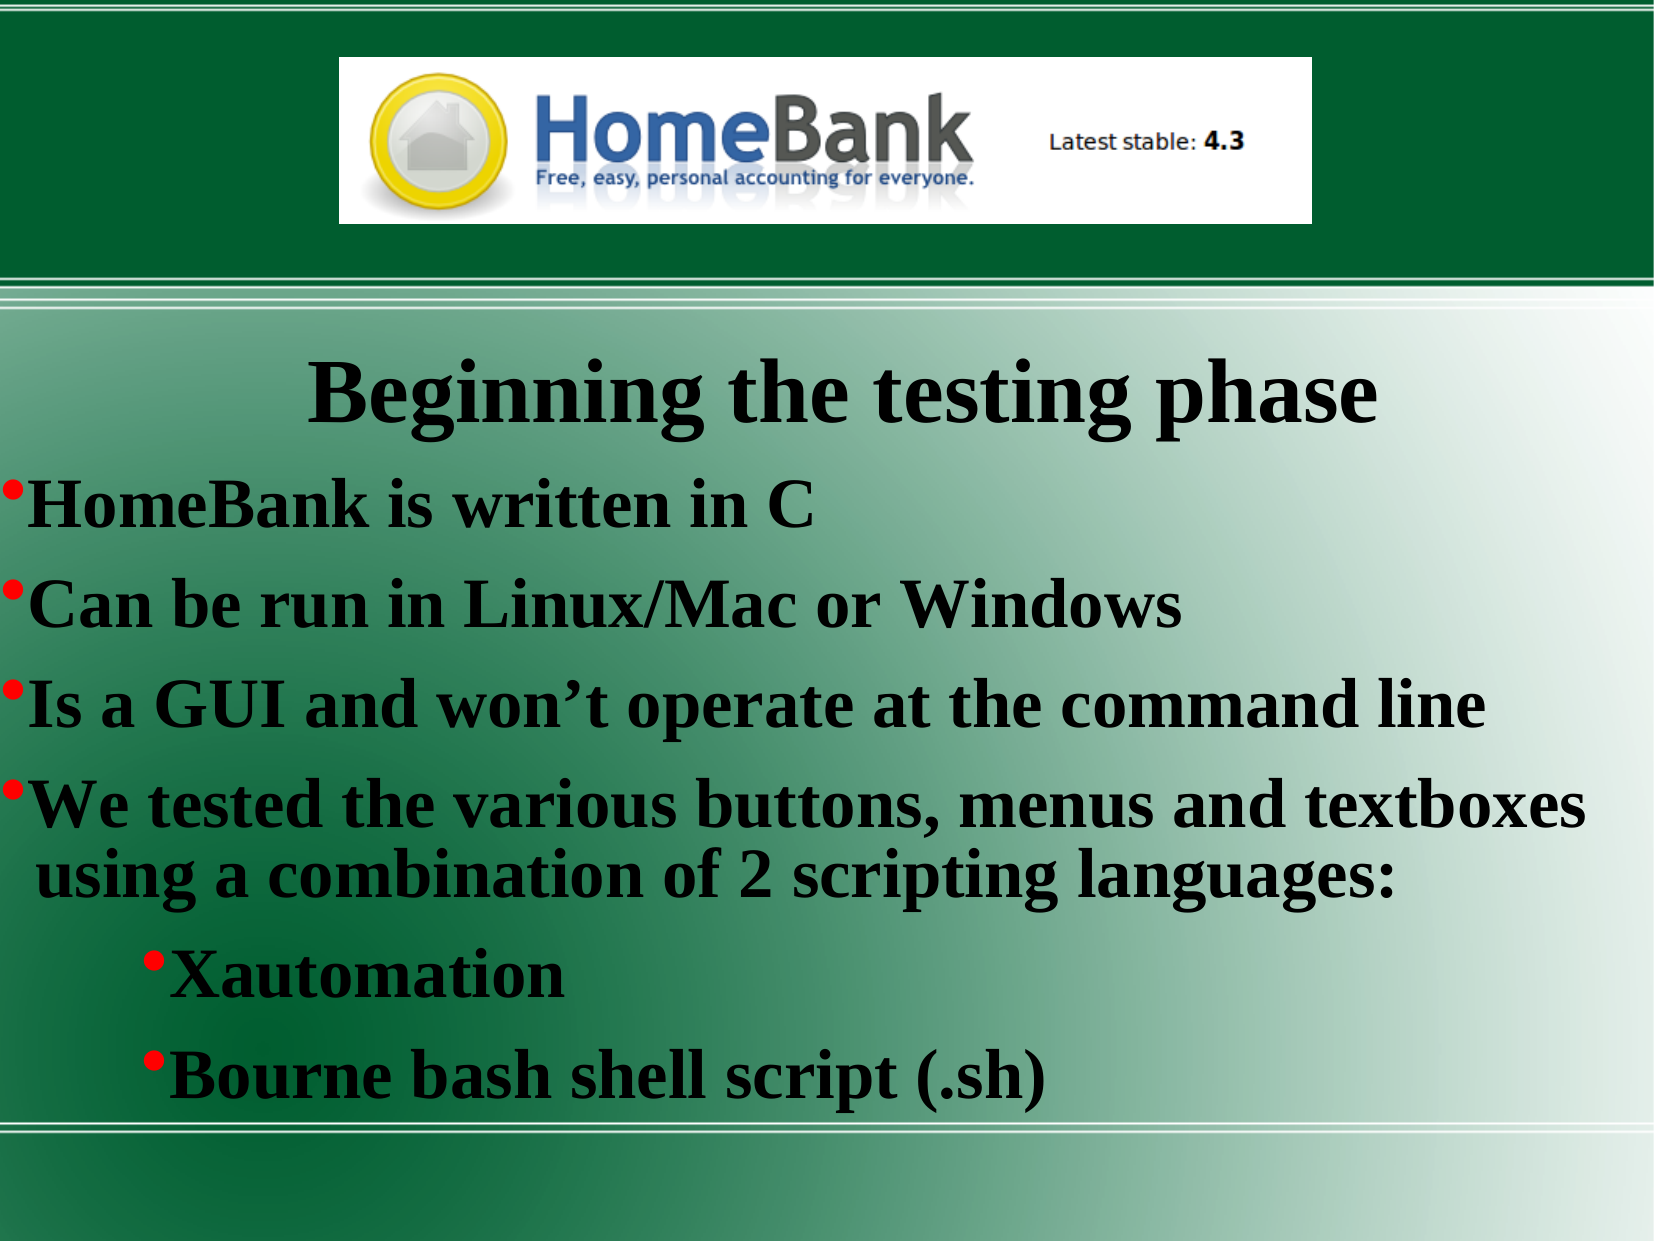

Beginning the testing phase
HomeBank is written in C
Can be run in Linux/Mac or Windows
Is a GUI and won’t operate at the command line
We tested the various buttons, menus and textboxes
 using a combination of 2 scripting languages:
Xautomation
Bourne bash shell script (.sh)